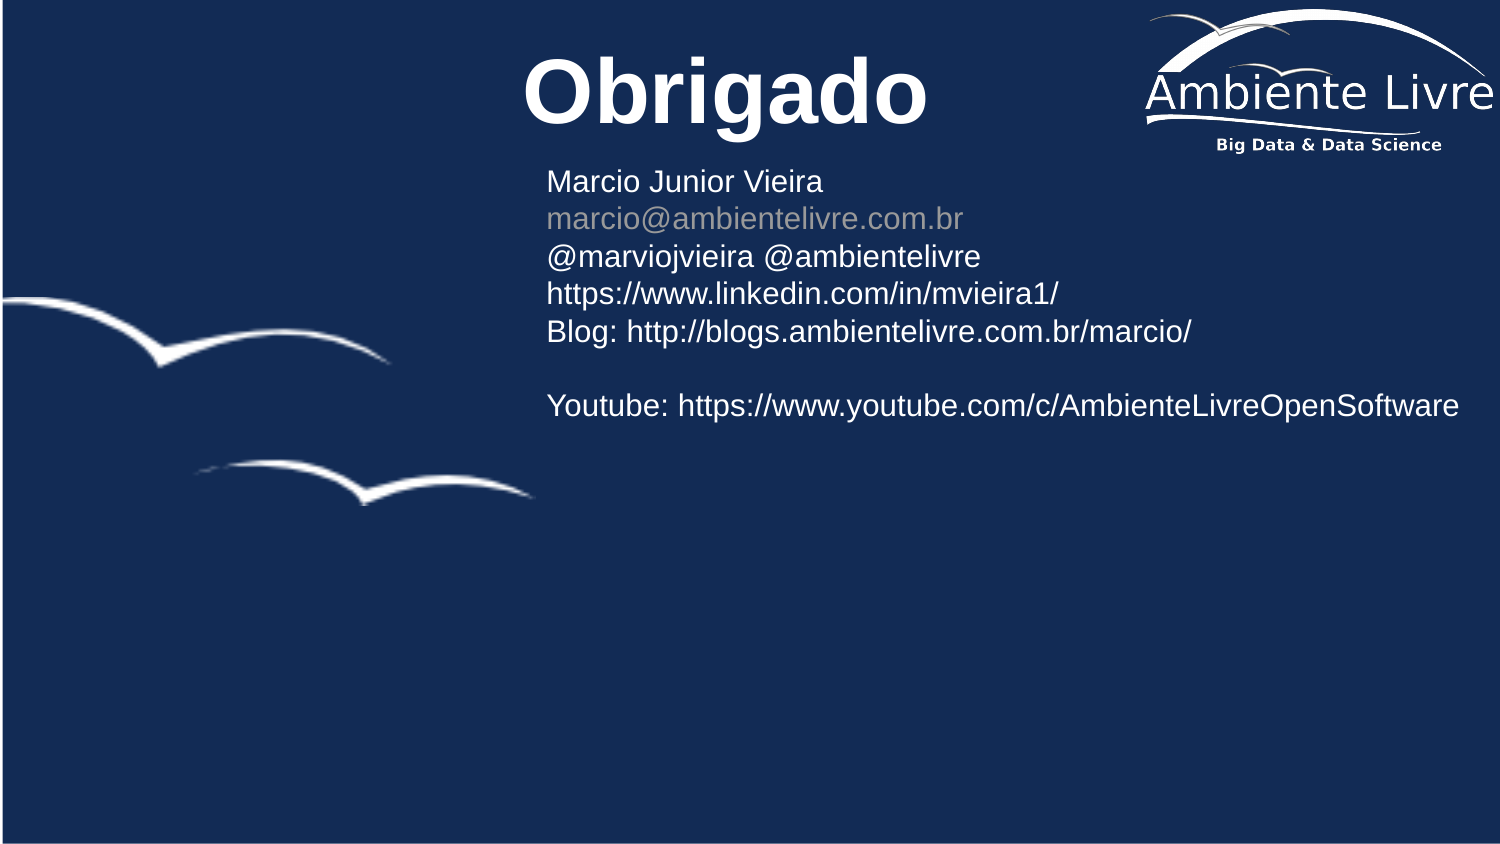

# Obrigado
Marcio Junior Vieira
marcio@ambientelivre.com.br
@marviojvieira @ambientelivre
https://www.linkedin.com/in/mvieira1/
Blog: http://blogs.ambientelivre.com.br/marcio/
Youtube: https://www.youtube.com/c/AmbienteLivreOpenSoftware